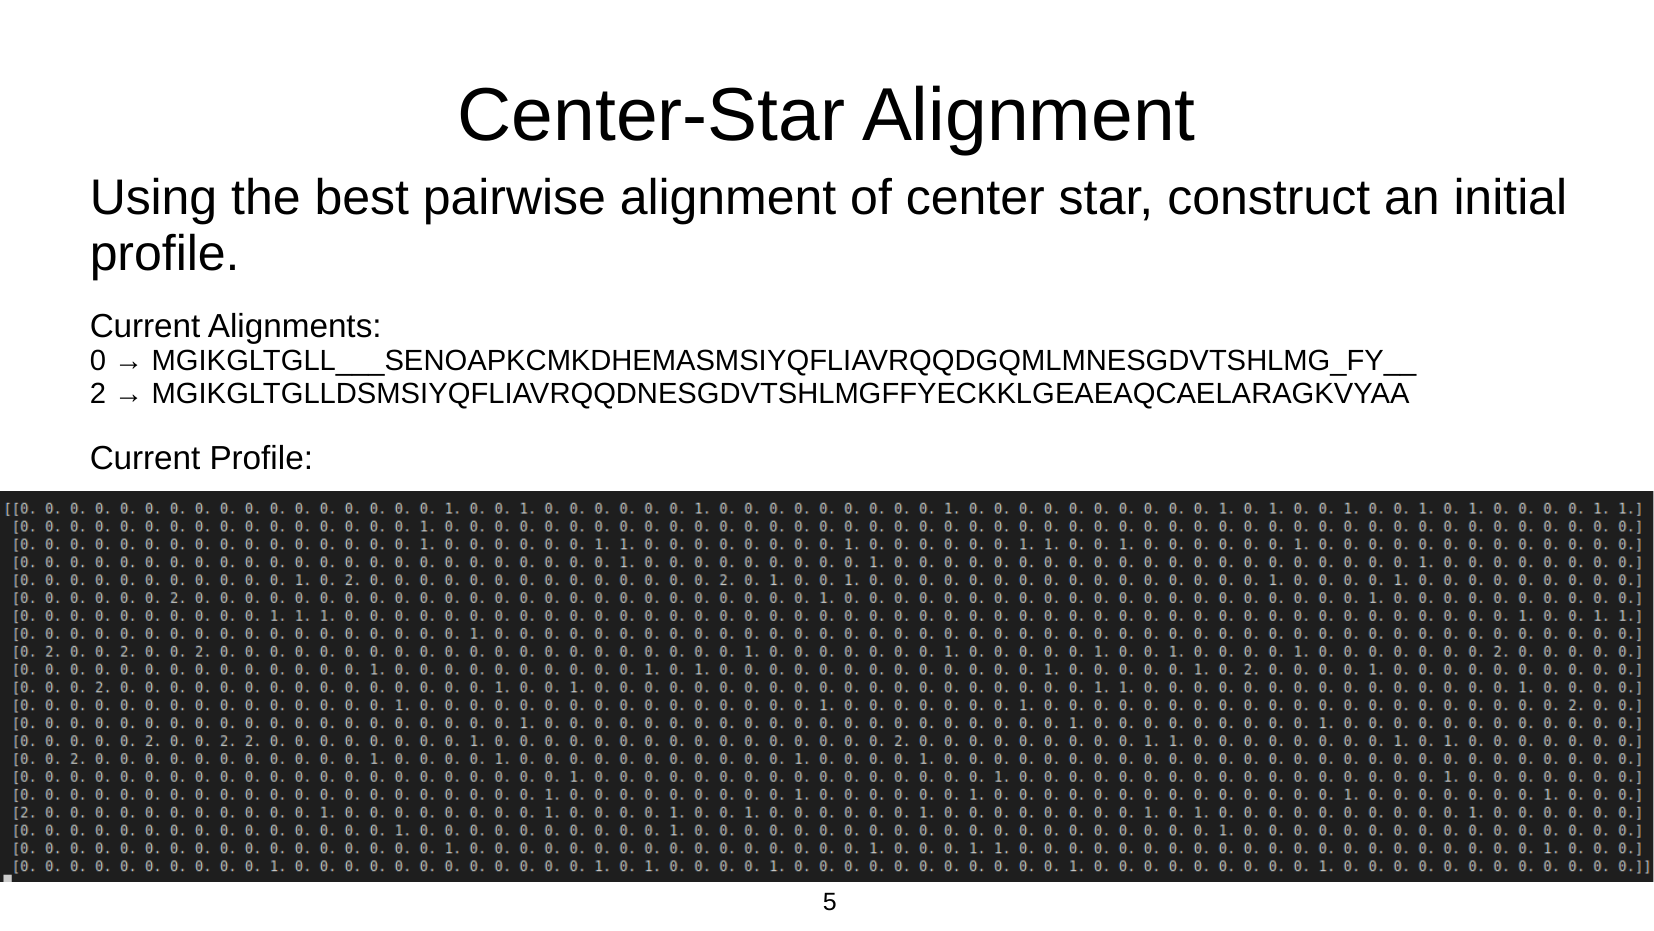

# Center-Star Alignment
Using the best pairwise alignment of center star, construct an initial profile.
Current Alignments:
0 → MGIKGLTGLL___SENOAPKCMKDHEMASMSIYQFLIAVRQQDGQMLMNESGDVTSHLMG_FY__
2 → MGIKGLTGLLDSMSIYQFLIAVRQQDNESGDVTSHLMGFFYECKKLGEAEAQCAELARAGKVYAA
Current Profile: